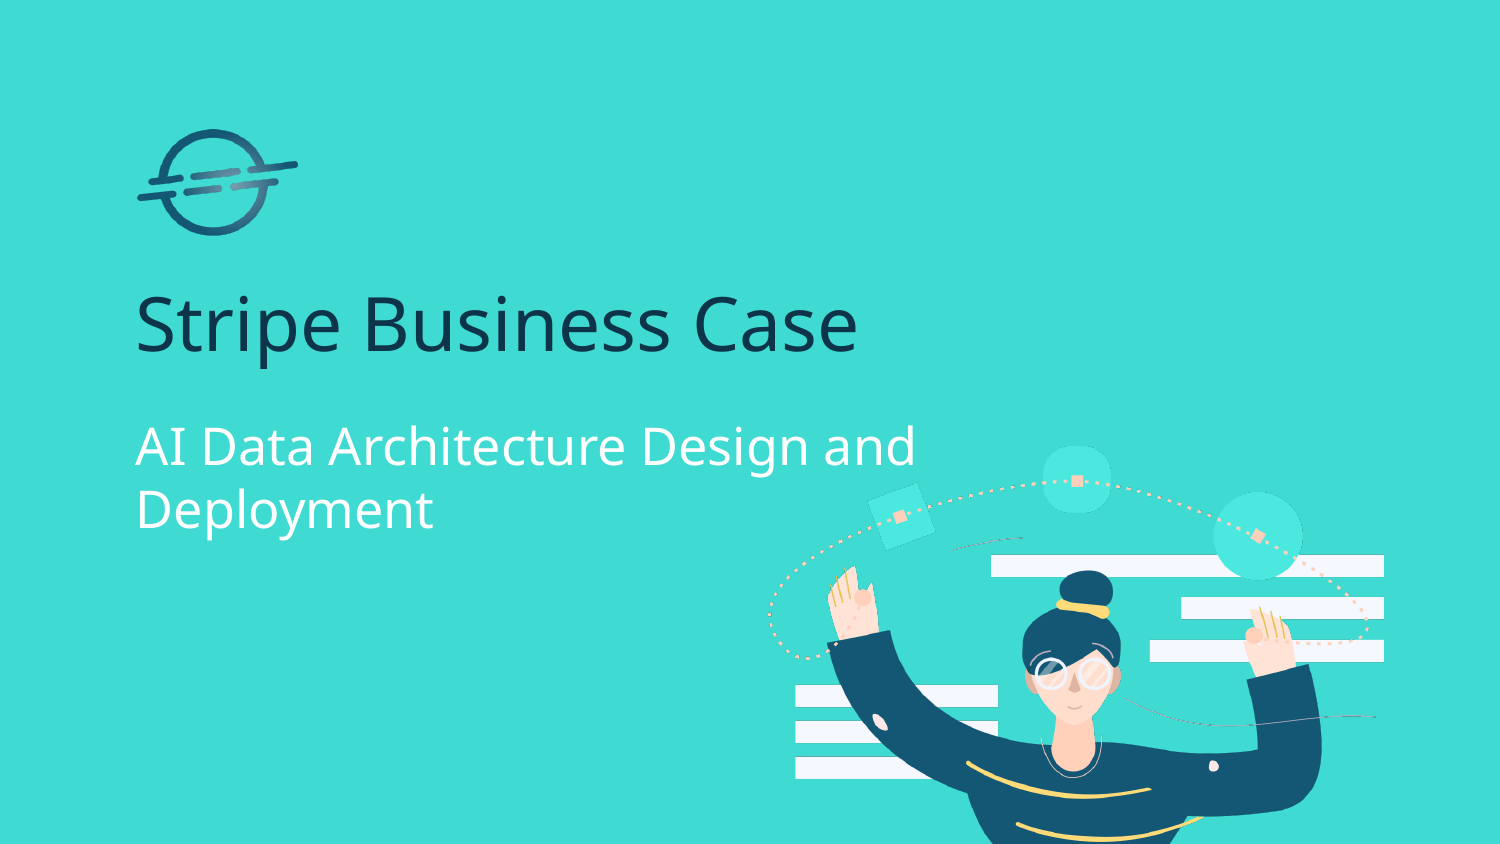

# Stripe Business Case
AI Data Architecture Design and Deployment